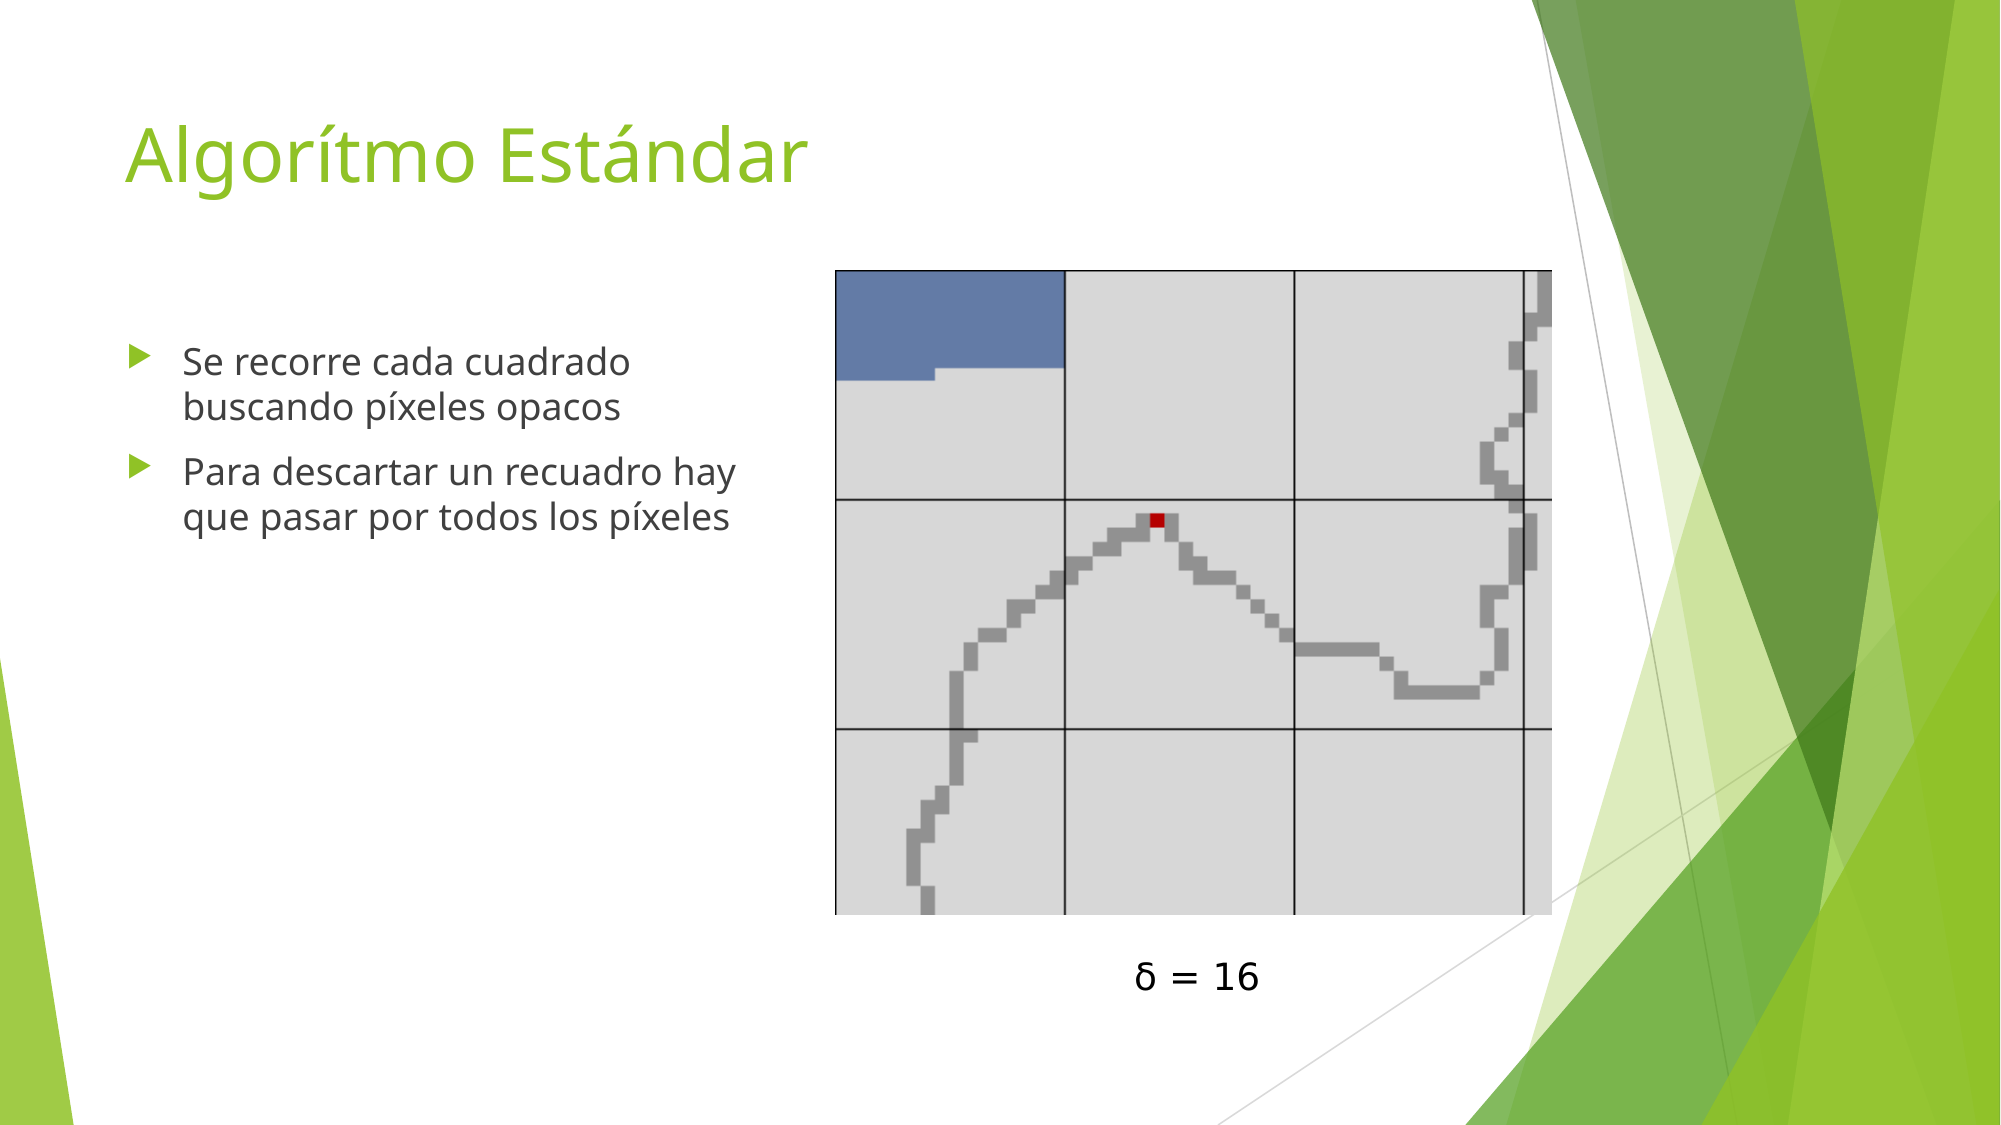

# Algorítmo Estándar
Se recorre cada cuadrado buscando píxeles opacos
Para descartar un recuadro hay que pasar por todos los píxeles
δ = 16